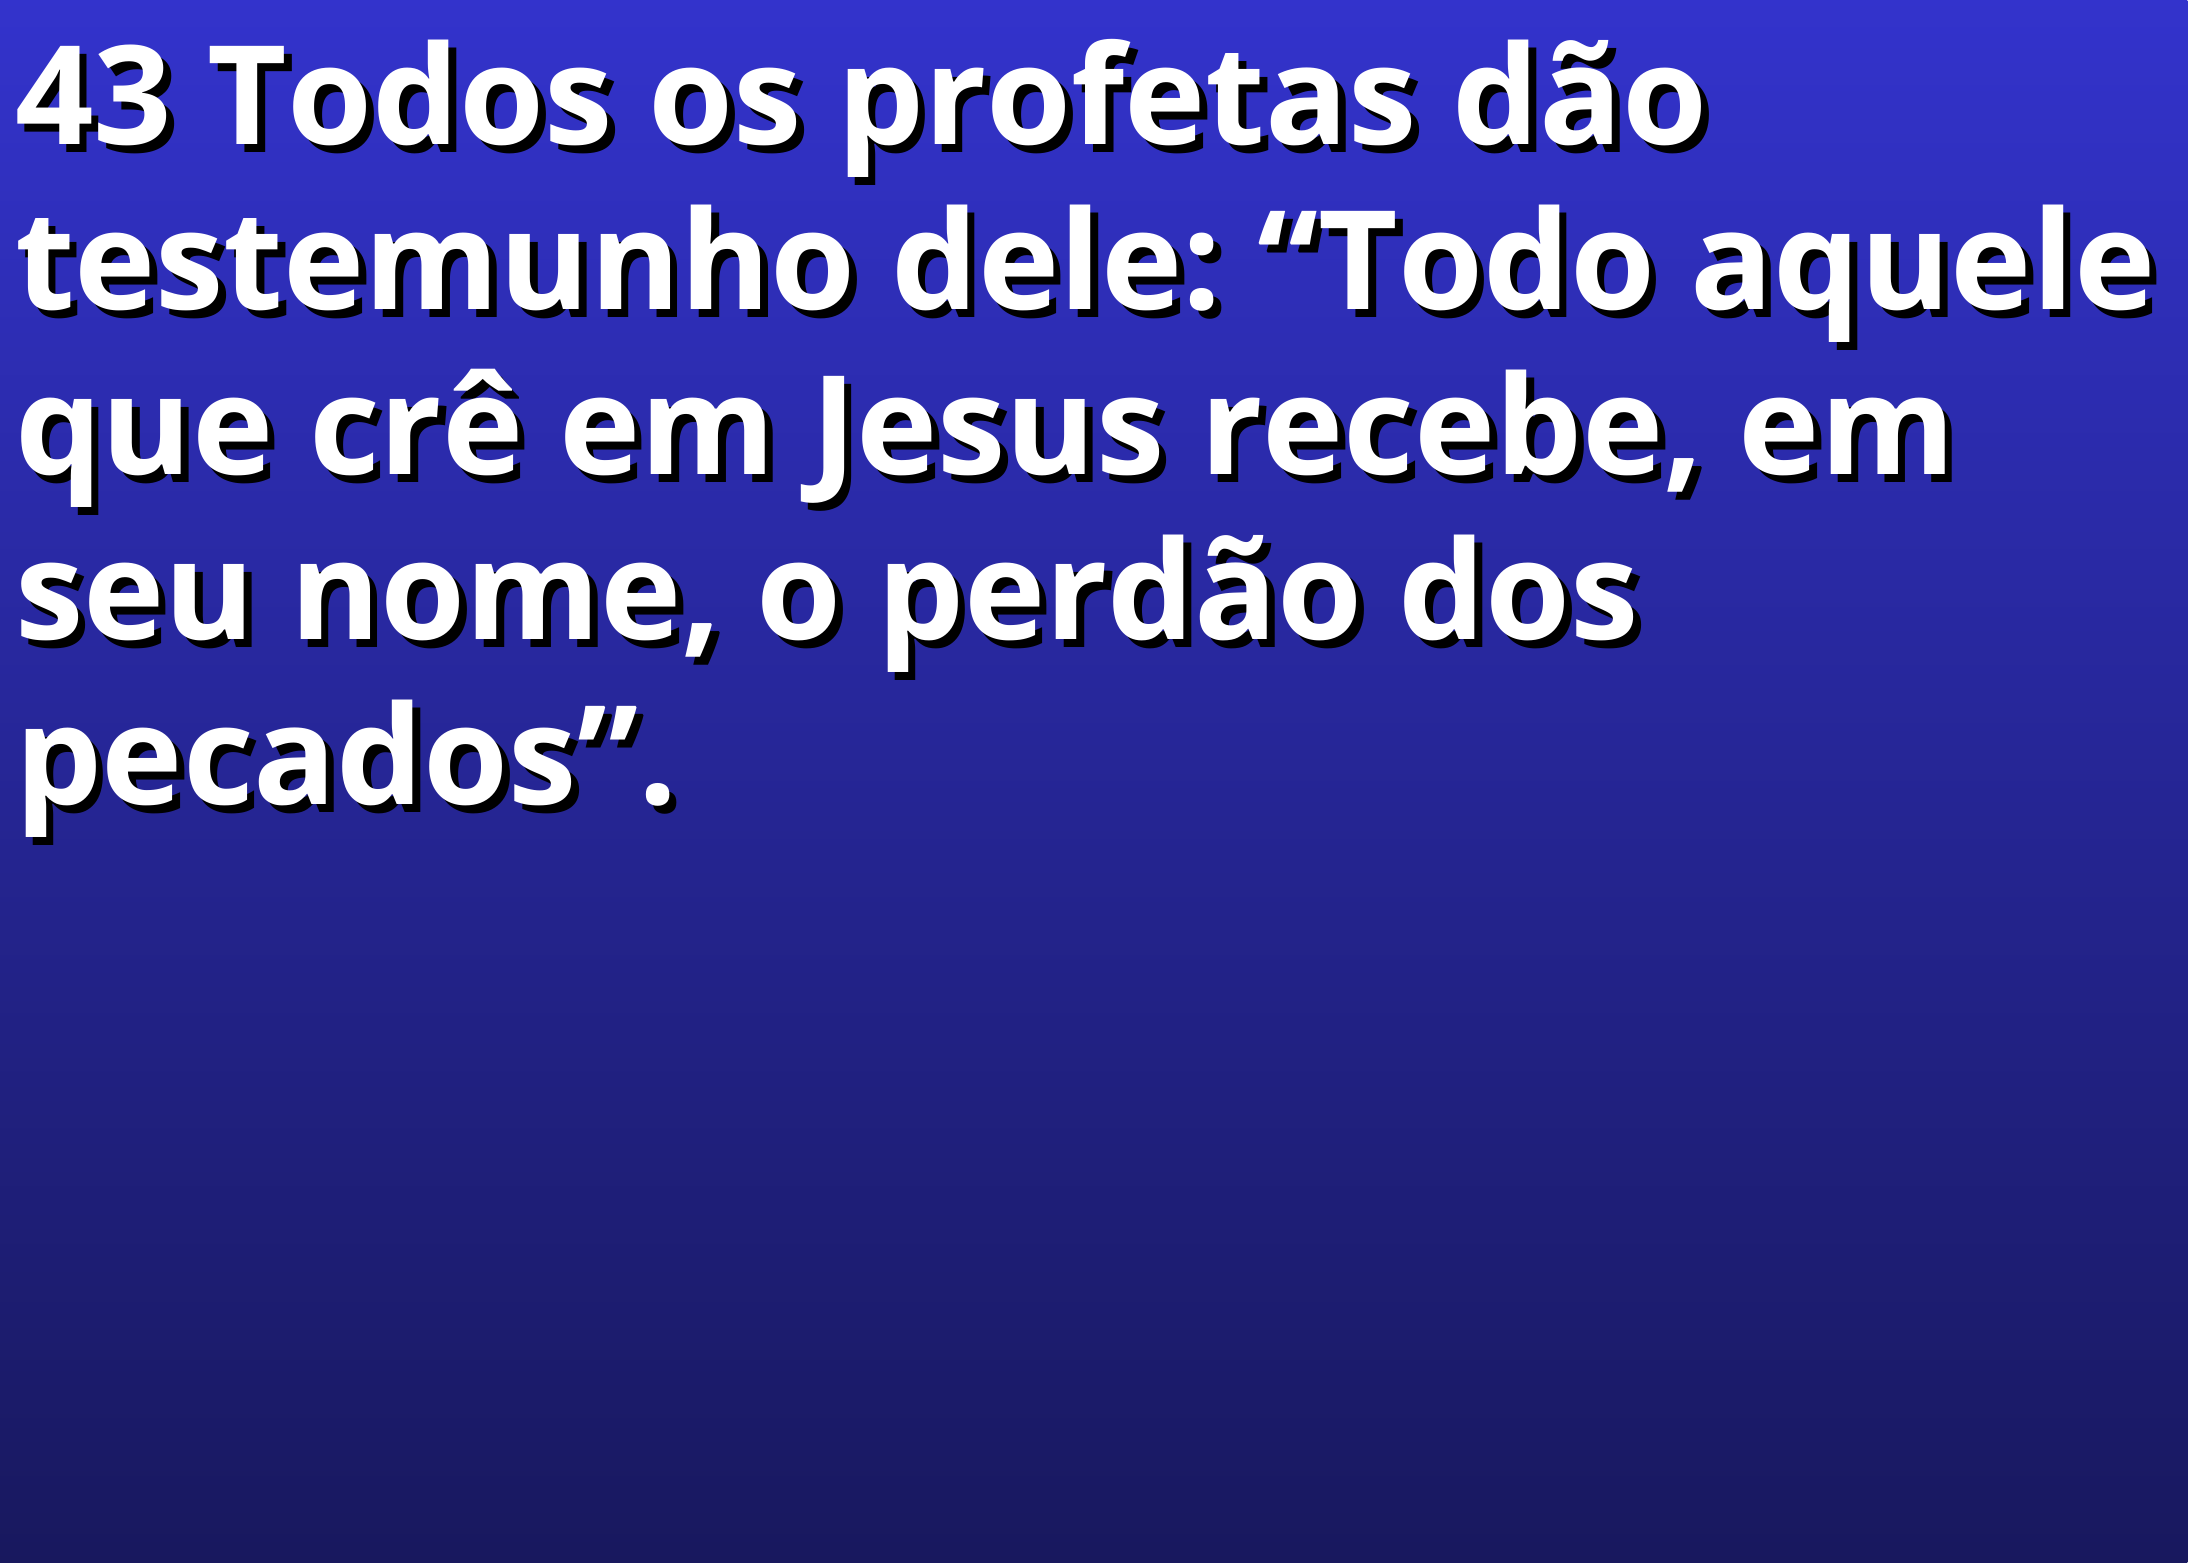

43 Todos os profetas dão testemunho dele: “Todo aquele que crê em Jesus recebe, em seu nome, o perdão dos pecados”.